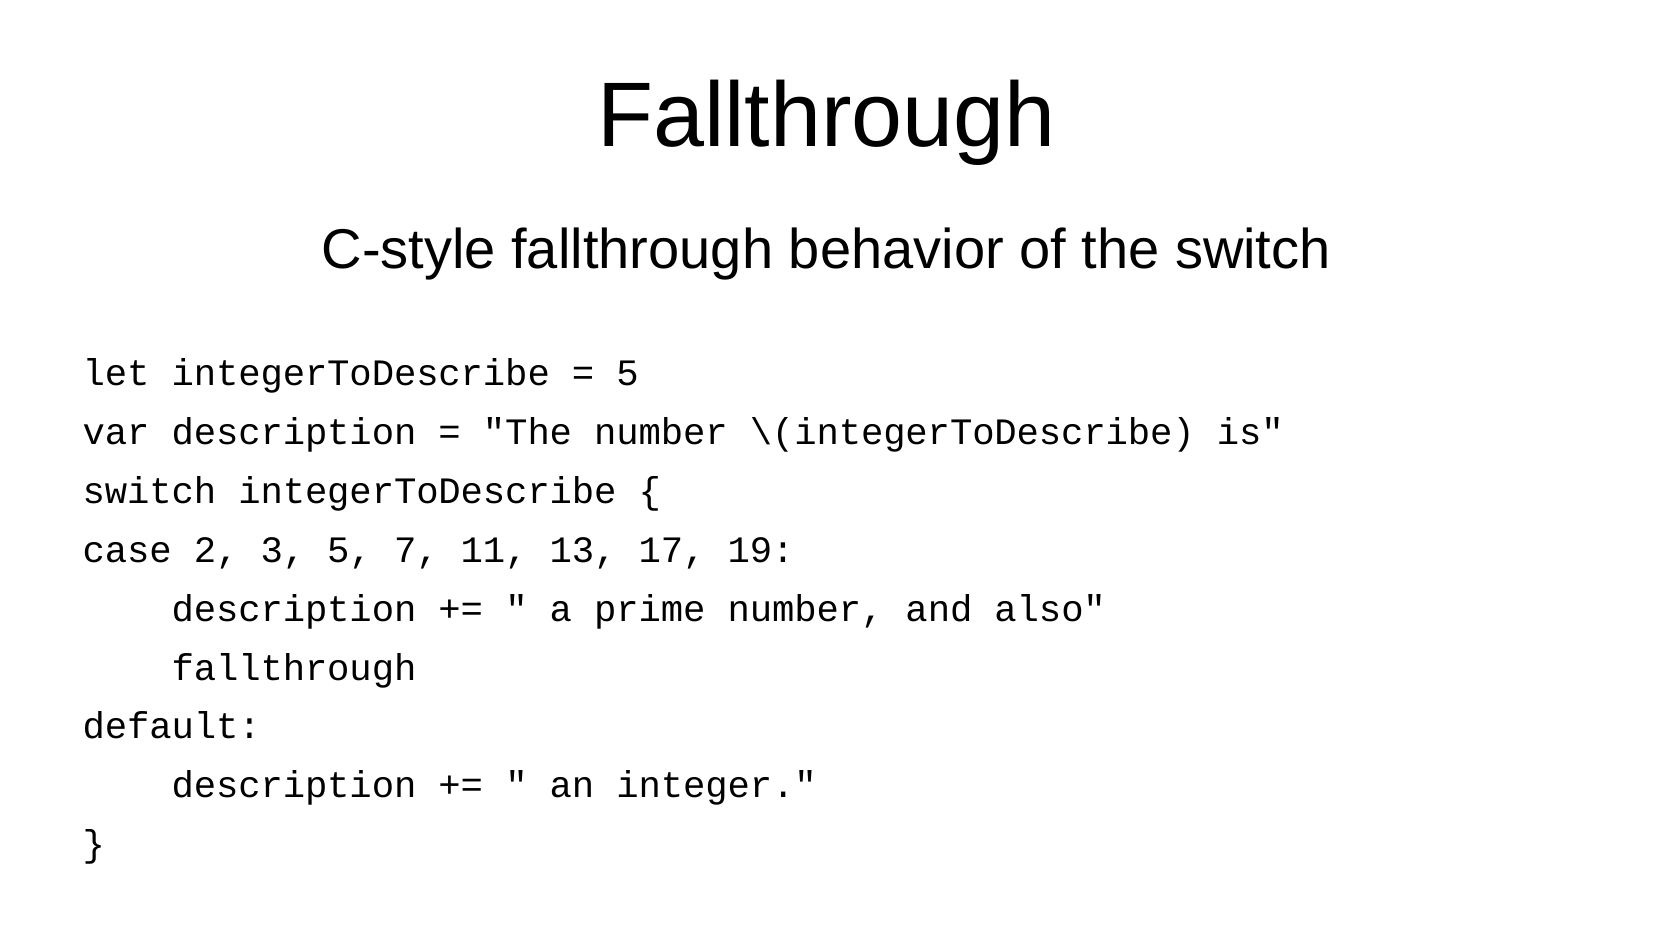

# Fallthrough
C-style fallthrough behavior of the switch
let integerToDescribe = 5
var description = "The number \(integerToDescribe) is"
switch integerToDescribe {
case 2, 3, 5, 7, 11, 13, 17, 19:
 description += " a prime number, and also"
 fallthrough
default:
 description += " an integer."
}